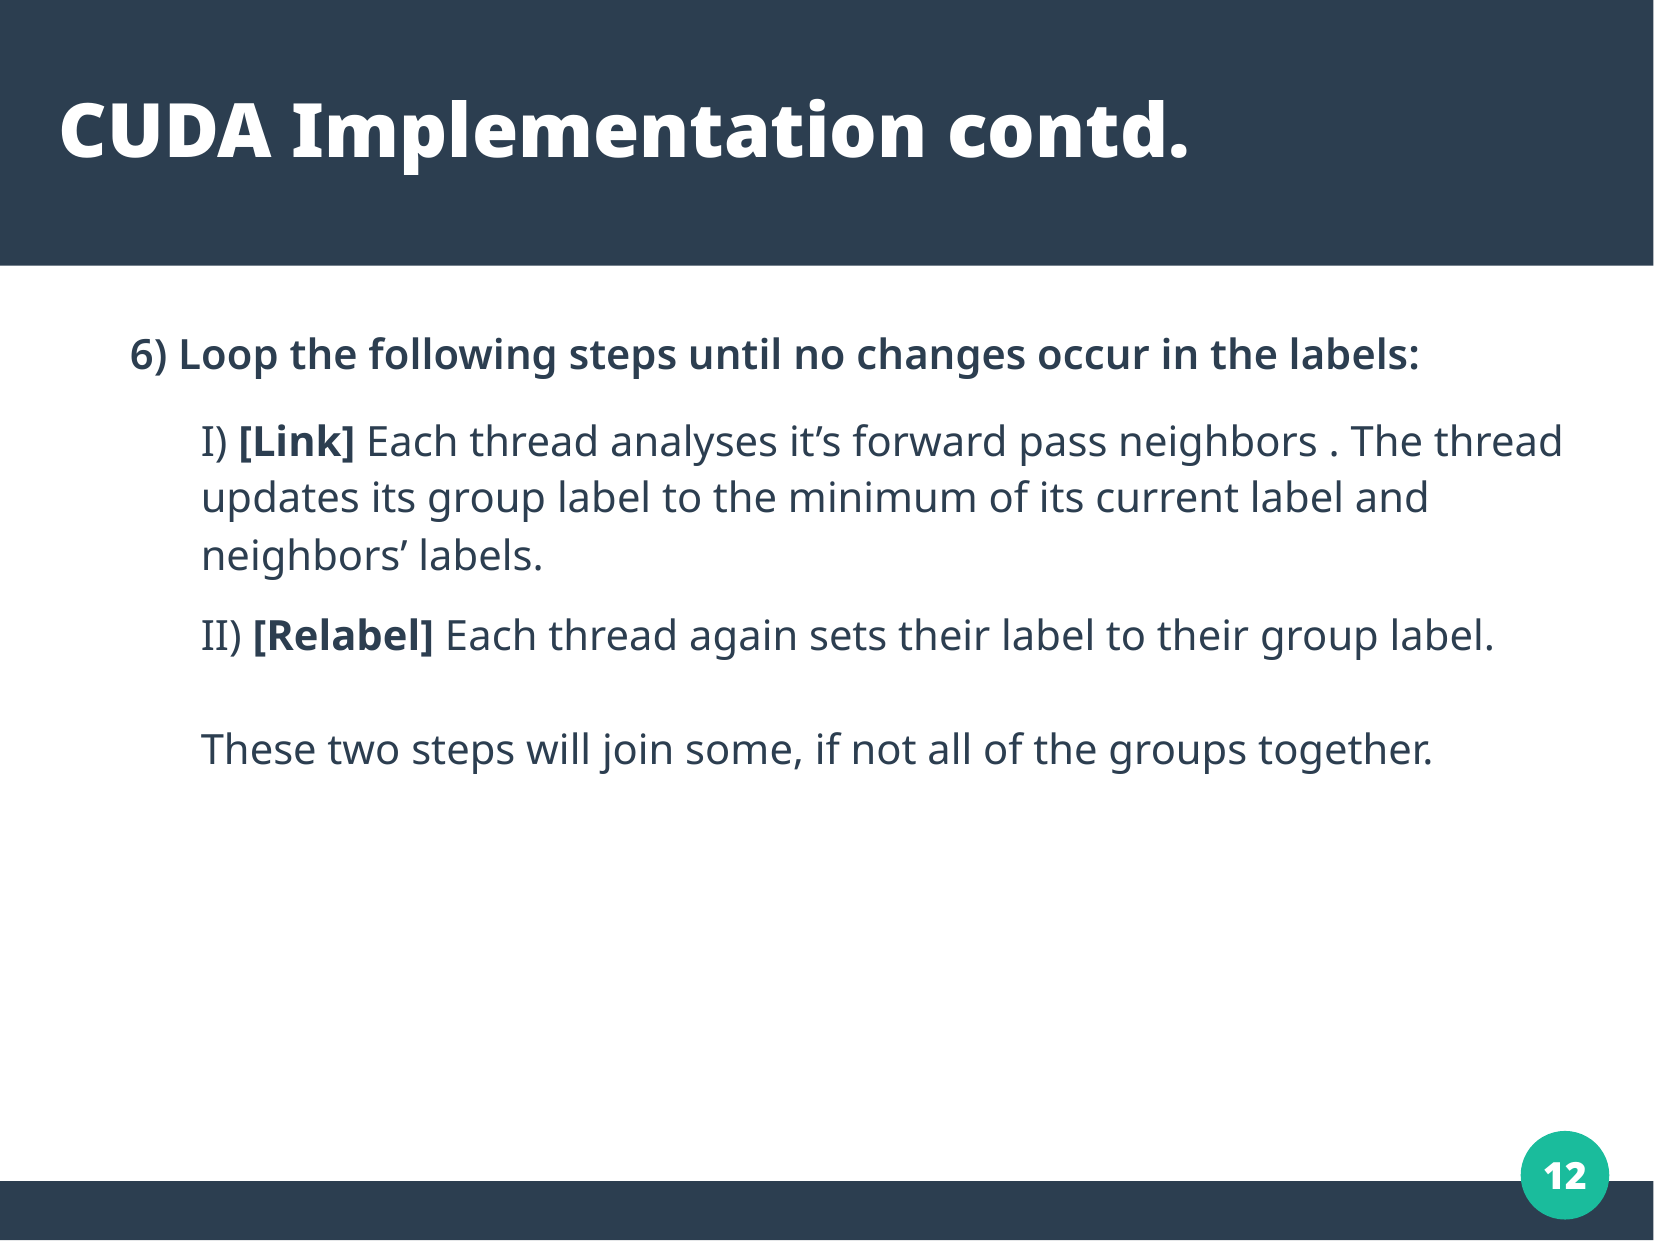

# CUDA Implementation contd.
6) Loop the following steps until no changes occur in the labels:
I) [Link] Each thread analyses it’s forward pass neighbors . The thread updates its group label to the minimum of its current label and neighbors’ labels.
II) [Relabel] Each thread again sets their label to their group label.
These two steps will join some, if not all of the groups together.
12